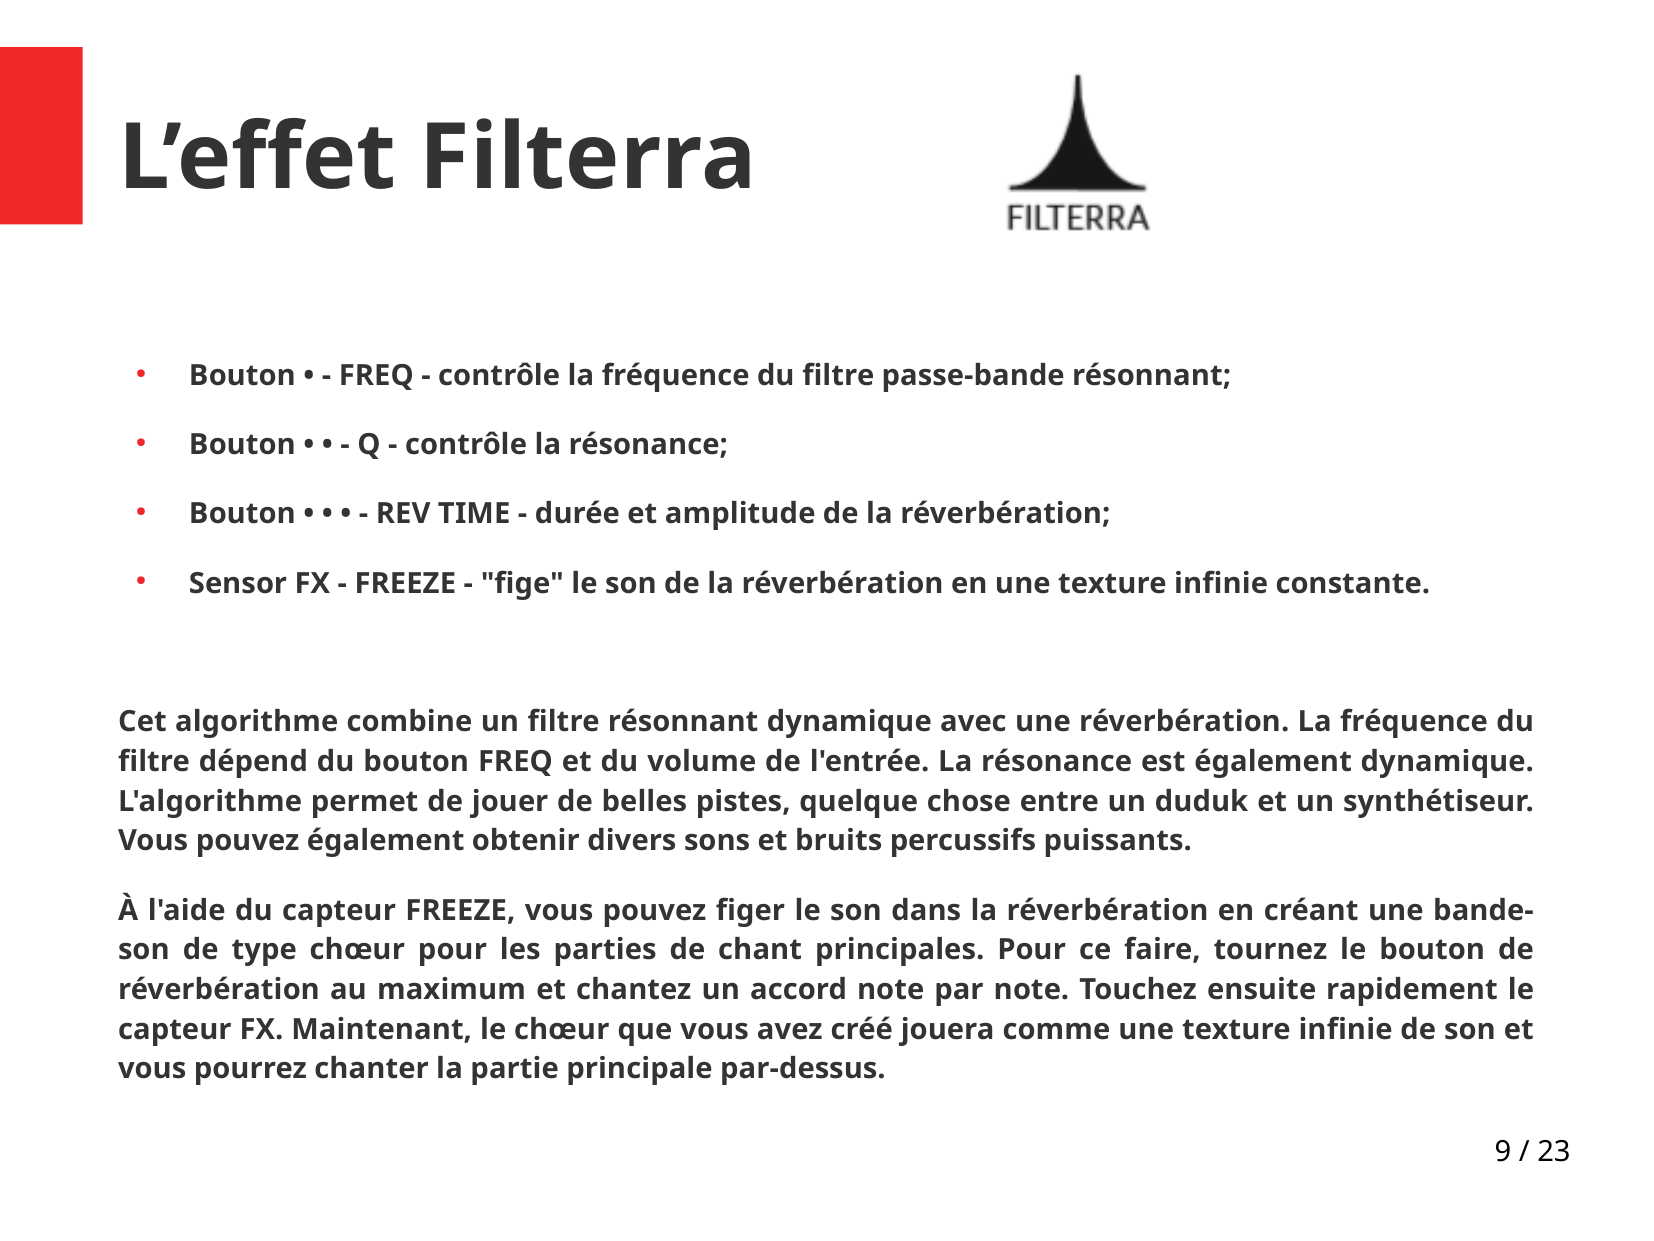

# L’effet Filterra
Bouton • - FREQ - contrôle la fréquence du filtre passe-bande résonnant;
Bouton • • - Q - contrôle la résonance;
Bouton • • • - REV TIME - durée et amplitude de la réverbération;
Sensor FX - FREEZE - "fige" le son de la réverbération en une texture infinie constante.
Cet algorithme combine un filtre résonnant dynamique avec une réverbération. La fréquence du filtre dépend du bouton FREQ et du volume de l'entrée. La résonance est également dynamique. L'algorithme permet de jouer de belles pistes, quelque chose entre un duduk et un synthétiseur. Vous pouvez également obtenir divers sons et bruits percussifs puissants.
À l'aide du capteur FREEZE, vous pouvez figer le son dans la réverbération en créant une bande-son de type chœur pour les parties de chant principales. Pour ce faire, tournez le bouton de réverbération au maximum et chantez un accord note par note. Touchez ensuite rapidement le capteur FX. Maintenant, le chœur que vous avez créé jouera comme une texture infinie de son et vous pourrez chanter la partie principale par-dessus.
9